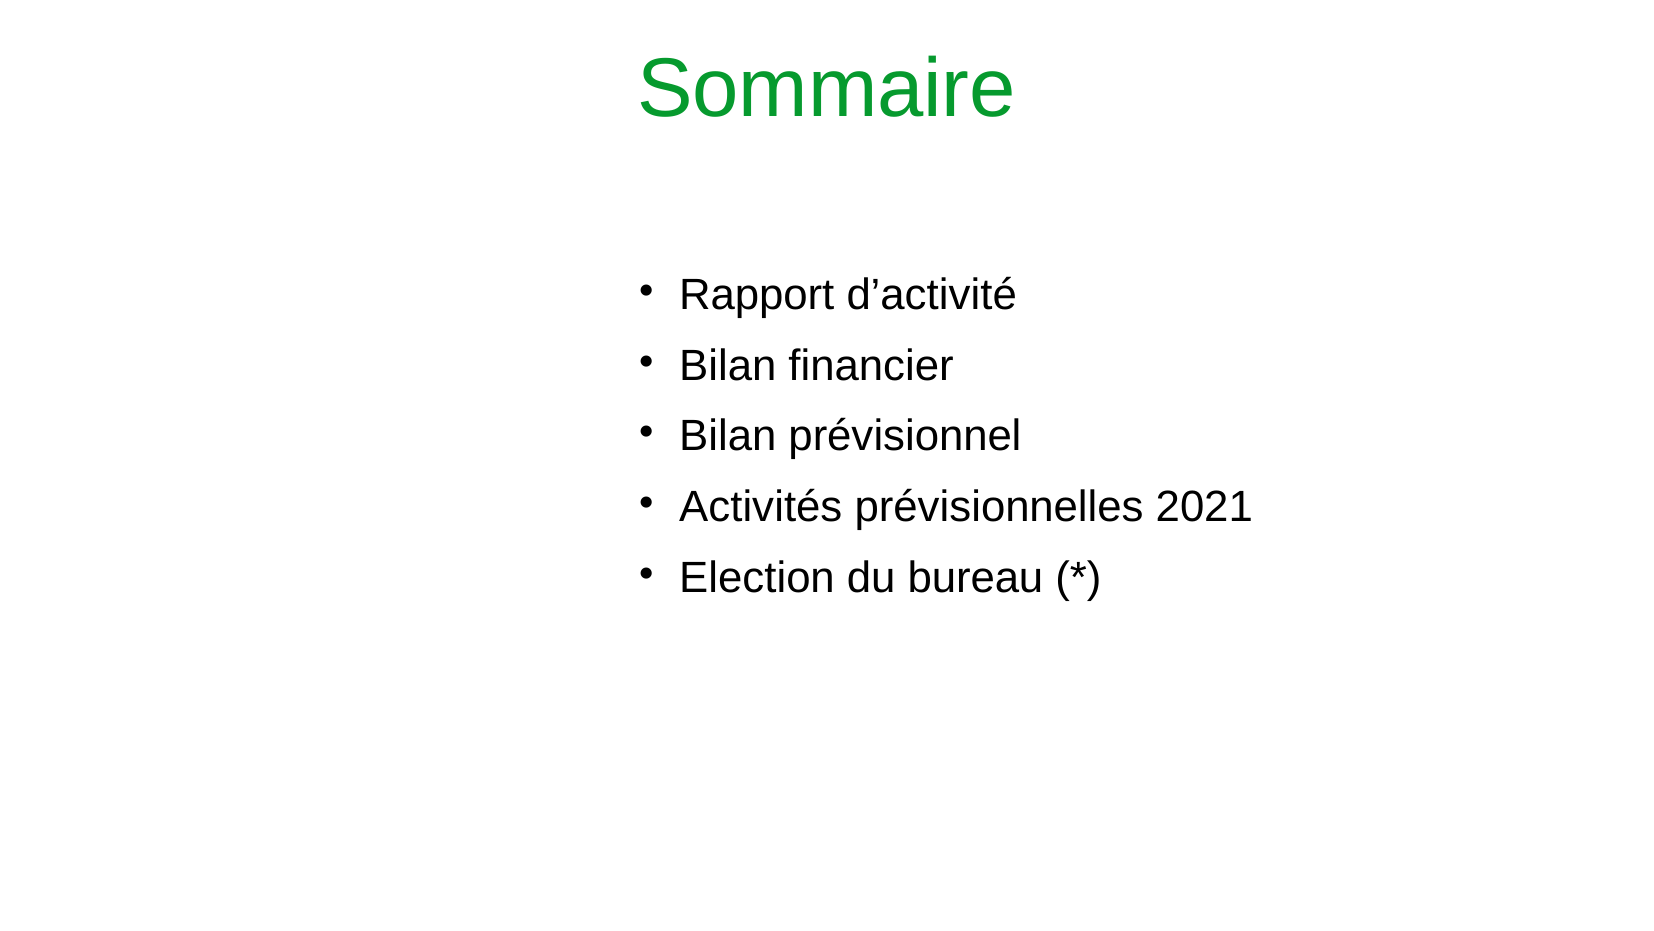

# Sommaire
Rapport d’activité
Bilan financier
Bilan prévisionnel
Activités prévisionnelles 2021
Election du bureau (*)